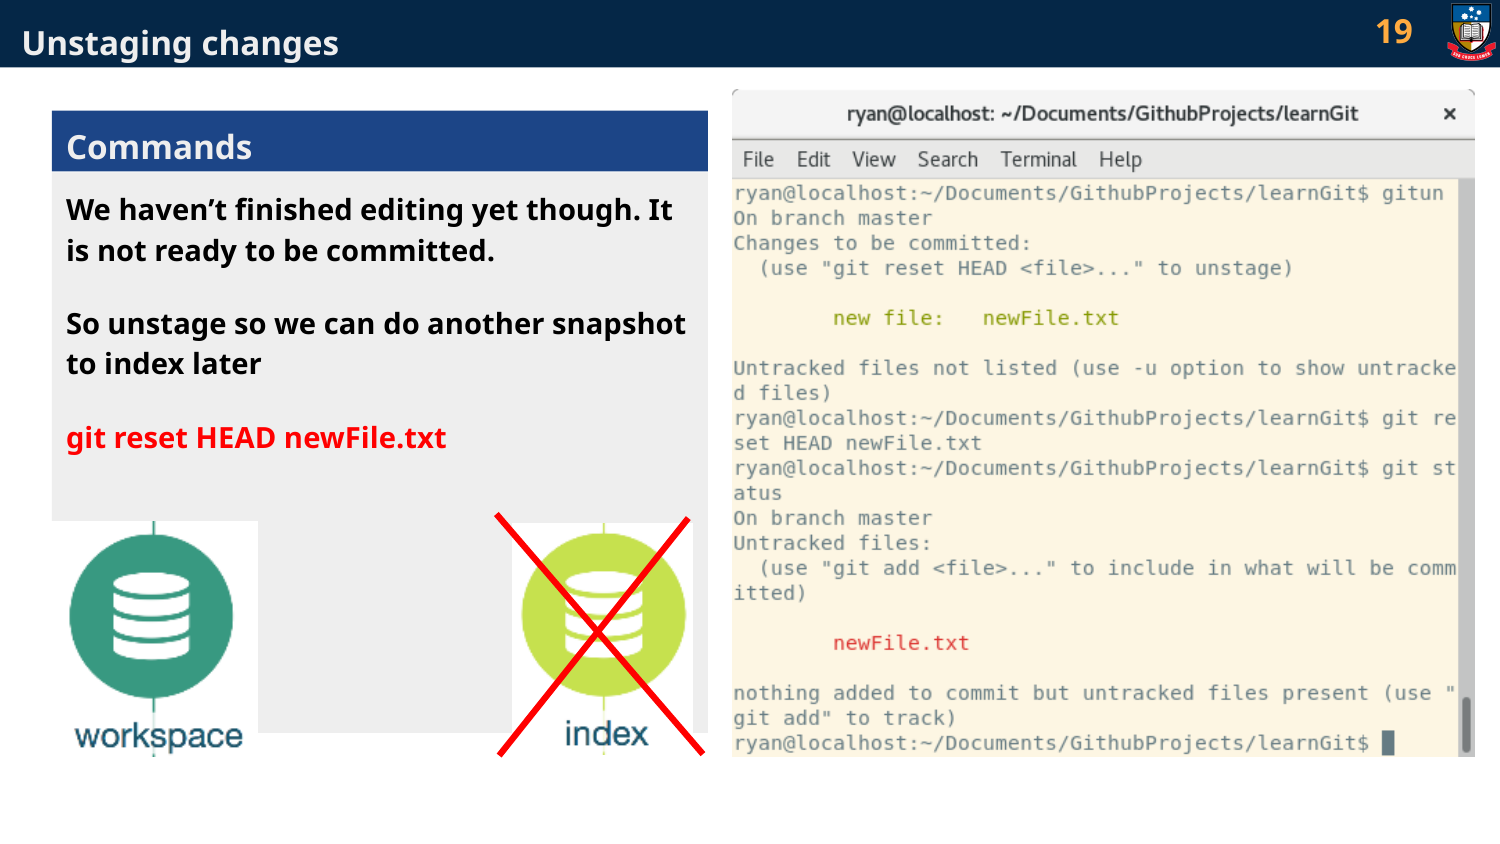

Unstaging changes
# Commands
We haven’t finished editing yet though. It is not ready to be committed.
So unstage so we can do another snapshot to index later
git reset HEAD newFile.txt